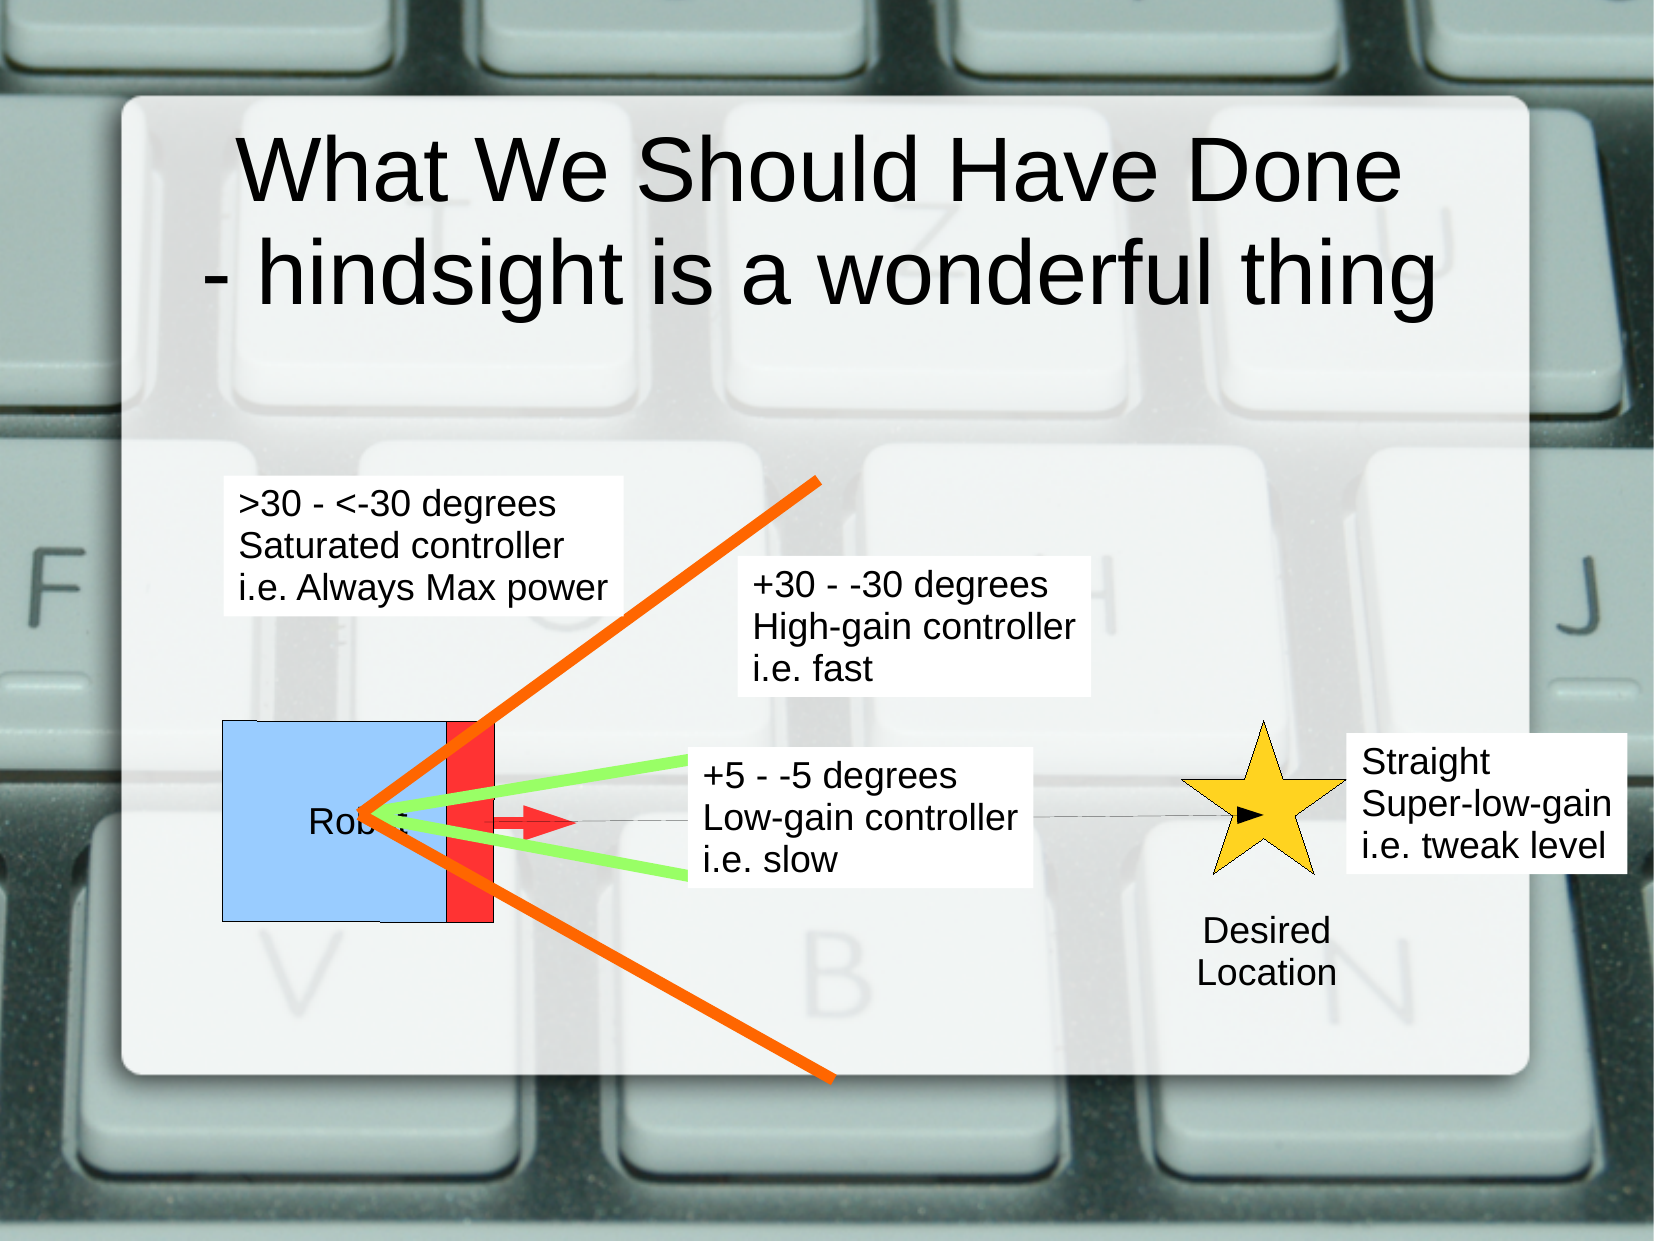

# What We Should Have Done - hindsight is a wonderful thing
>30 - <-30 degrees
Saturated controller
i.e. Always Max power
+30 - -30 degrees
High-gain controller
i.e. fast
Robot
Straight
Super-low-gain
i.e. tweak level
+5 - -5 degrees
Low-gain controller
i.e. slow
Desired
Location